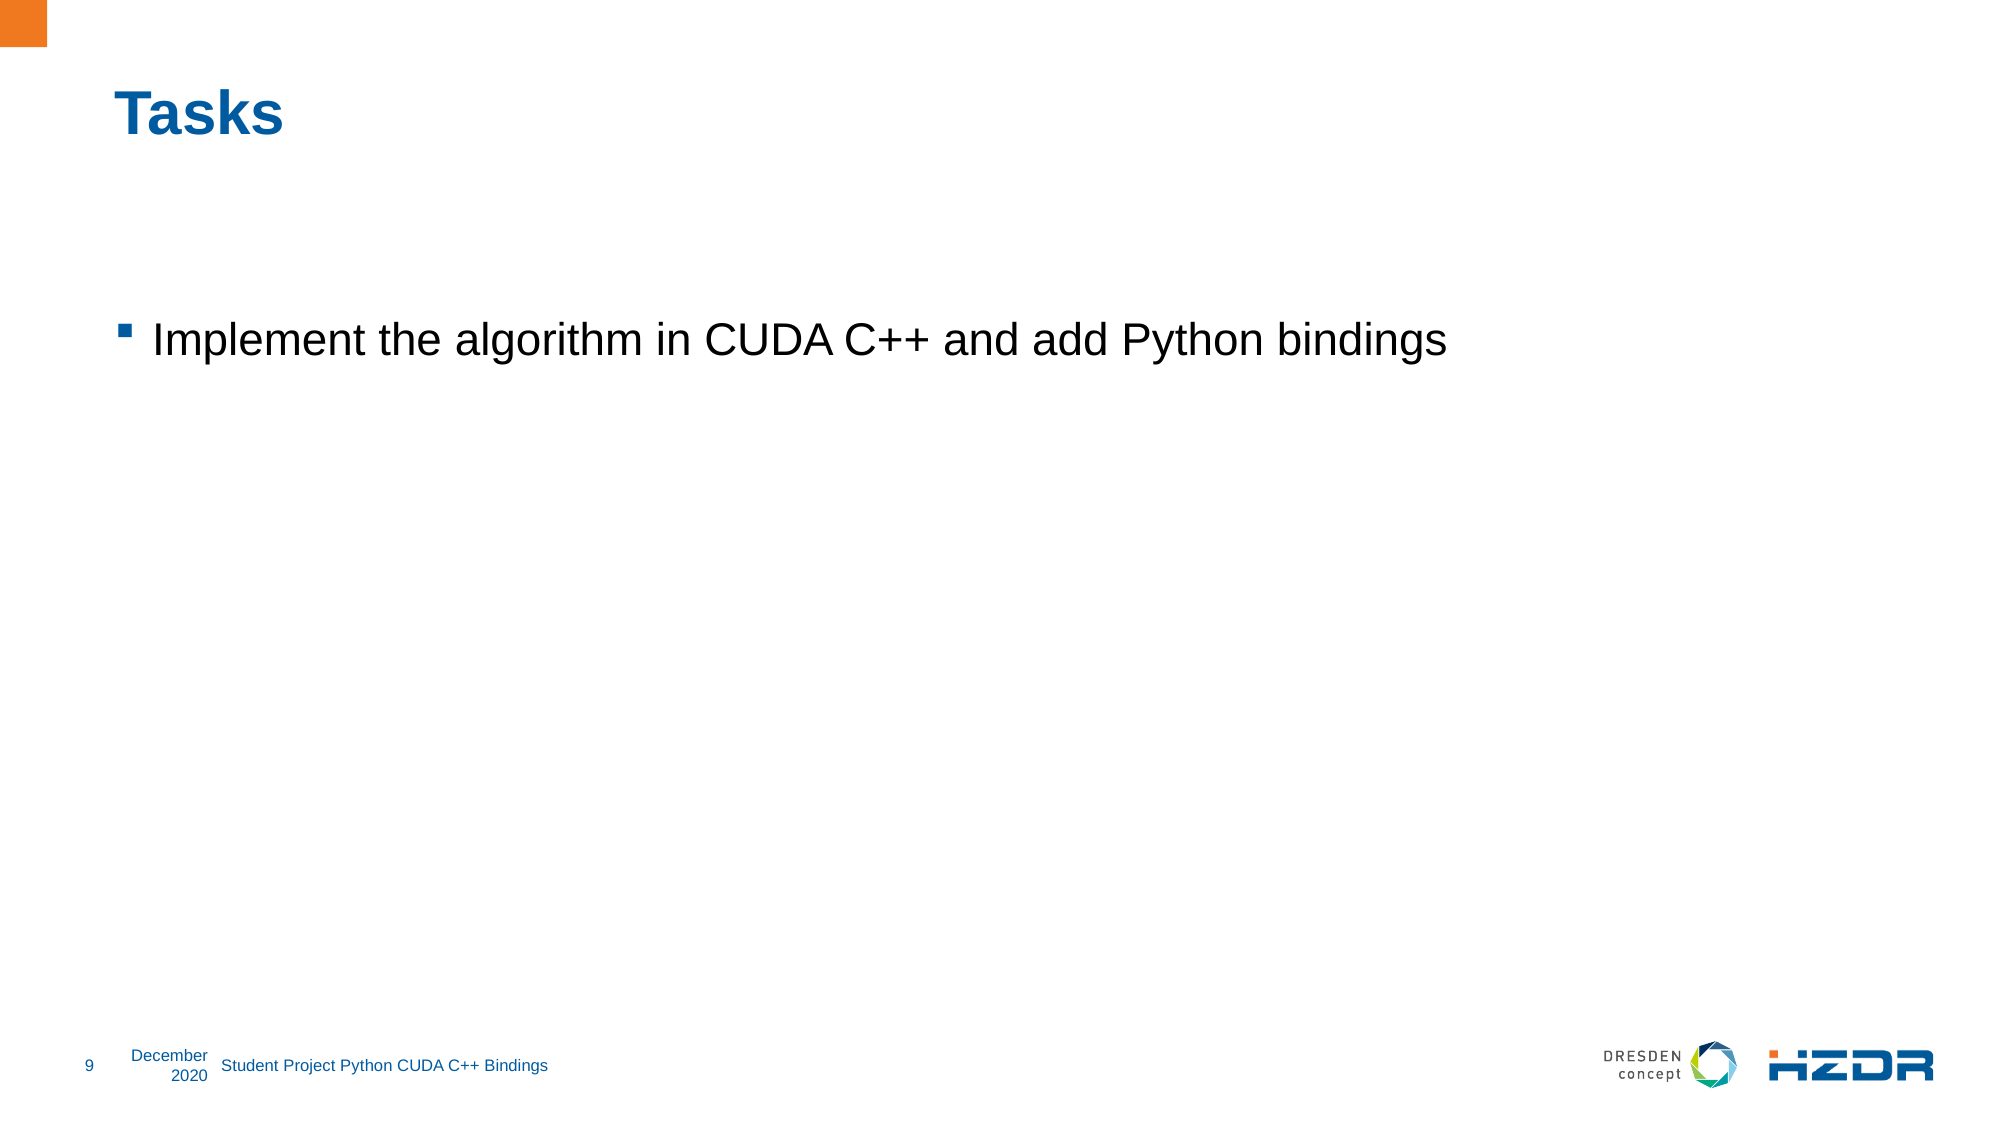

# Tasks
Implement the algorithm in CUDA C++ and add Python bindings
December 2020
Student Project Python CUDA C++ Bindings